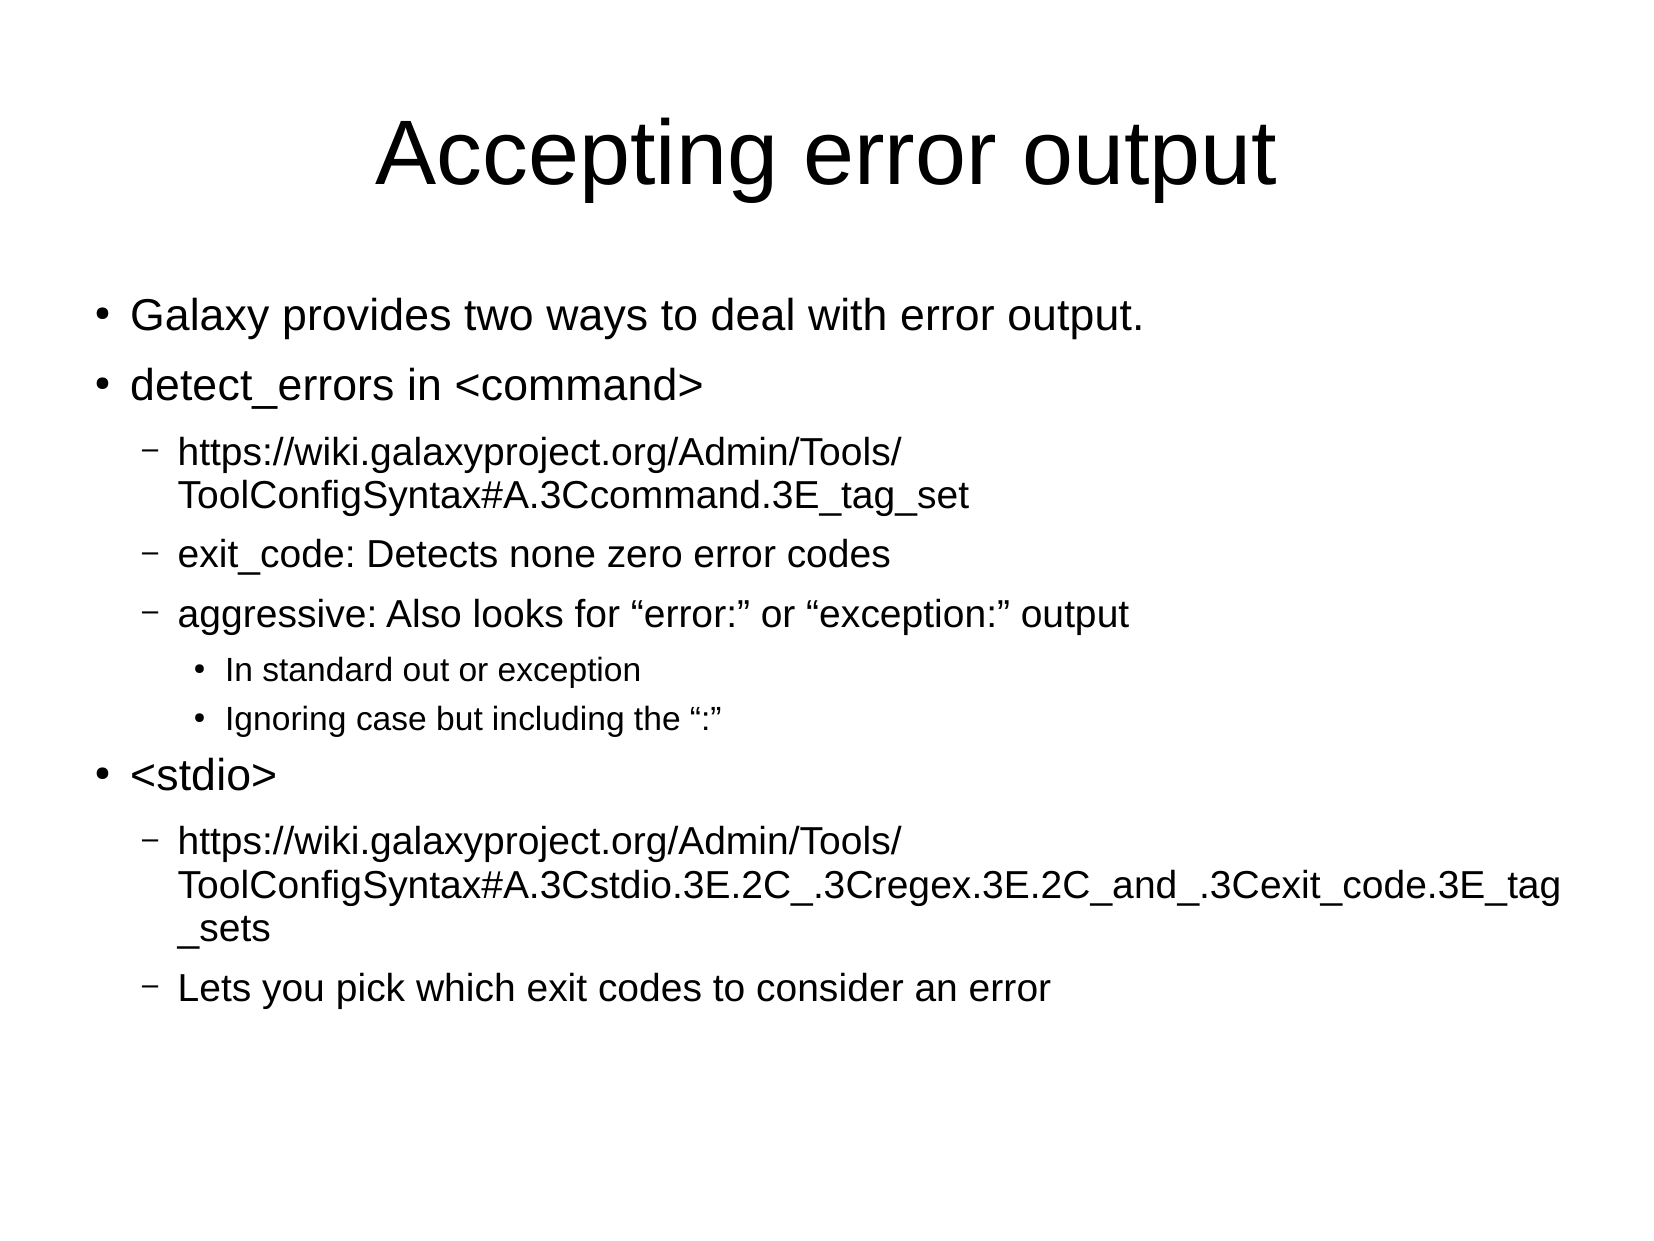

# Accepting error output
Galaxy provides two ways to deal with error output.
detect_errors in <command>
https://wiki.galaxyproject.org/Admin/Tools/ToolConfigSyntax#A.3Ccommand.3E_tag_set
exit_code: Detects none zero error codes
aggressive: Also looks for “error:” or “exception:” output
In standard out or exception
Ignoring case but including the “:”
<stdio>
https://wiki.galaxyproject.org/Admin/Tools/ToolConfigSyntax#A.3Cstdio.3E.2C_.3Cregex.3E.2C_and_.3Cexit_code.3E_tag_sets
Lets you pick which exit codes to consider an error